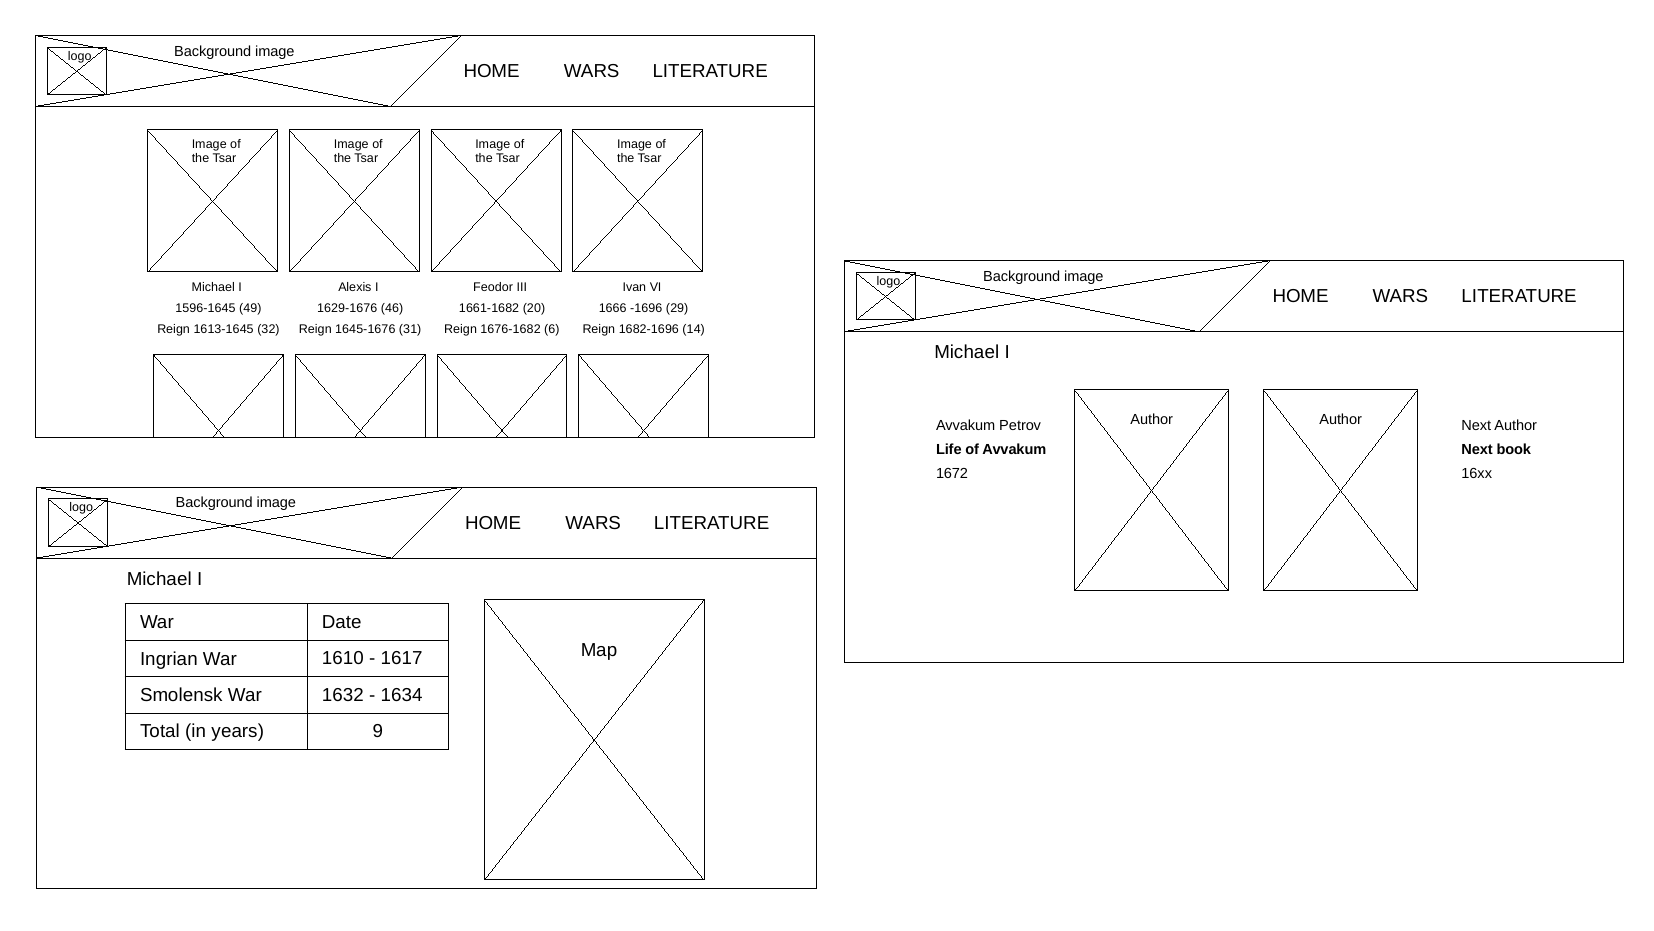

Background image
logo
HOME
WARS
LITERATURE
Image of the Tsar
Image of the Tsar
Image of the Tsar
Image of the Tsar
Background image
Michael I
1596-1645 (49)
Reign 1613-1645 (32)
Alexis I
1629-1676 (46)
Reign 1645-1676 (31)
Feodor III
1661-1682 (20)
Reign 1676-1682 (6)
Ivan VI
1666 -1696 (29)
Reign 1682-1696 (14)
logo
HOME
WARS
LITERATURE
Michael I
Author
Author
Avvakum Petrov
Life of Avvakum
1672
Next Author
Next book
16xx
Background image
logo
HOME
WARS
LITERATURE
Michael I
| War | Date |
| --- | --- |
| Ingrian War | 1610 - 1617 |
| Smolensk War | 1632 - 1634 |
| Total (in years) | 9 |
Map